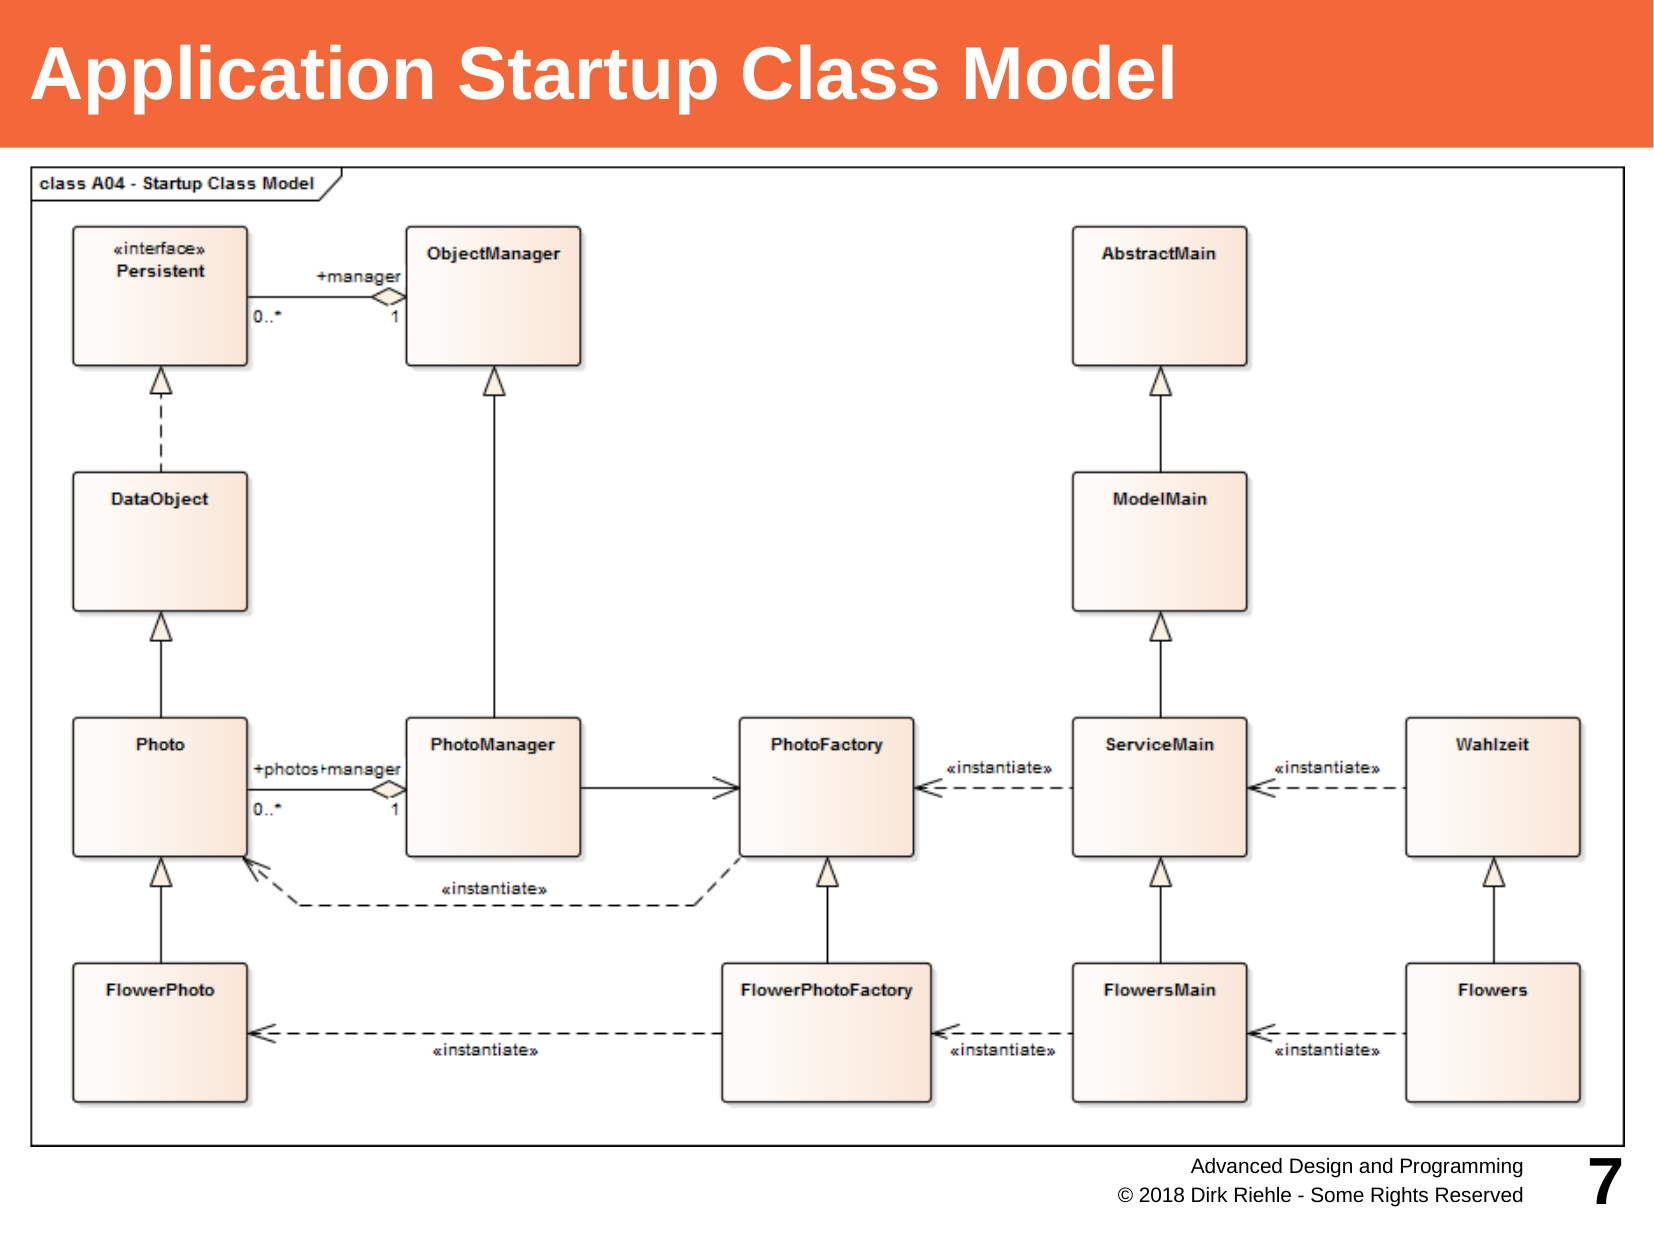

# Application Startup Class Model
Advanced Design and Programming
7
© 2018 Dirk Riehle - Some Rights Reserved